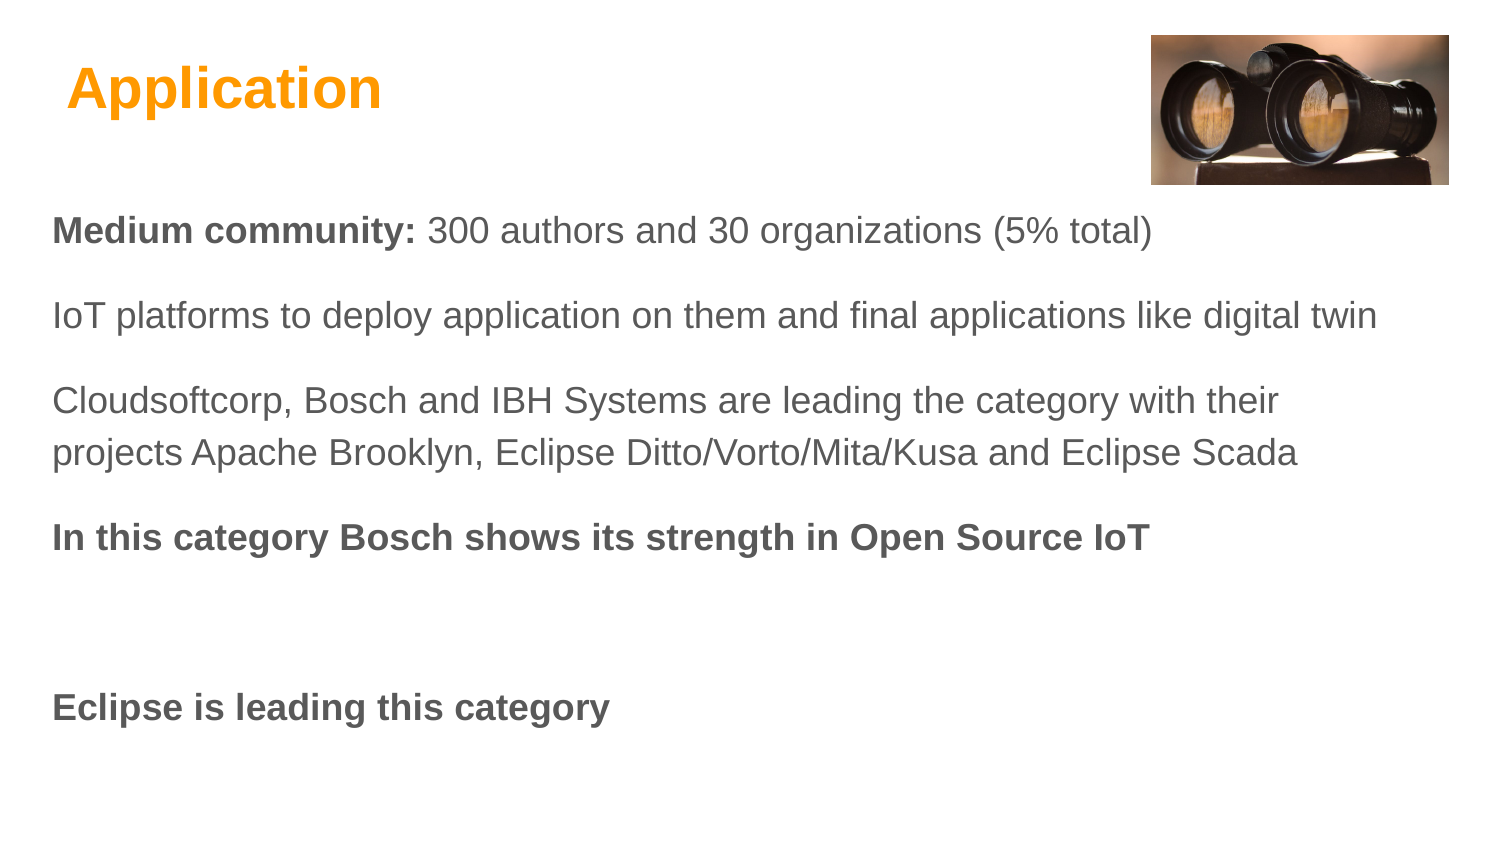

# Application
Medium community: 300 authors and 30 organizations (5% total)
IoT platforms to deploy application on them and final applications like digital twin
Cloudsoftcorp, Bosch and IBH Systems are leading the category with their projects Apache Brooklyn, Eclipse Ditto/Vorto/Mita/Kusa and Eclipse Scada
In this category Bosch shows its strength in Open Source IoT
Eclipse is leading this category